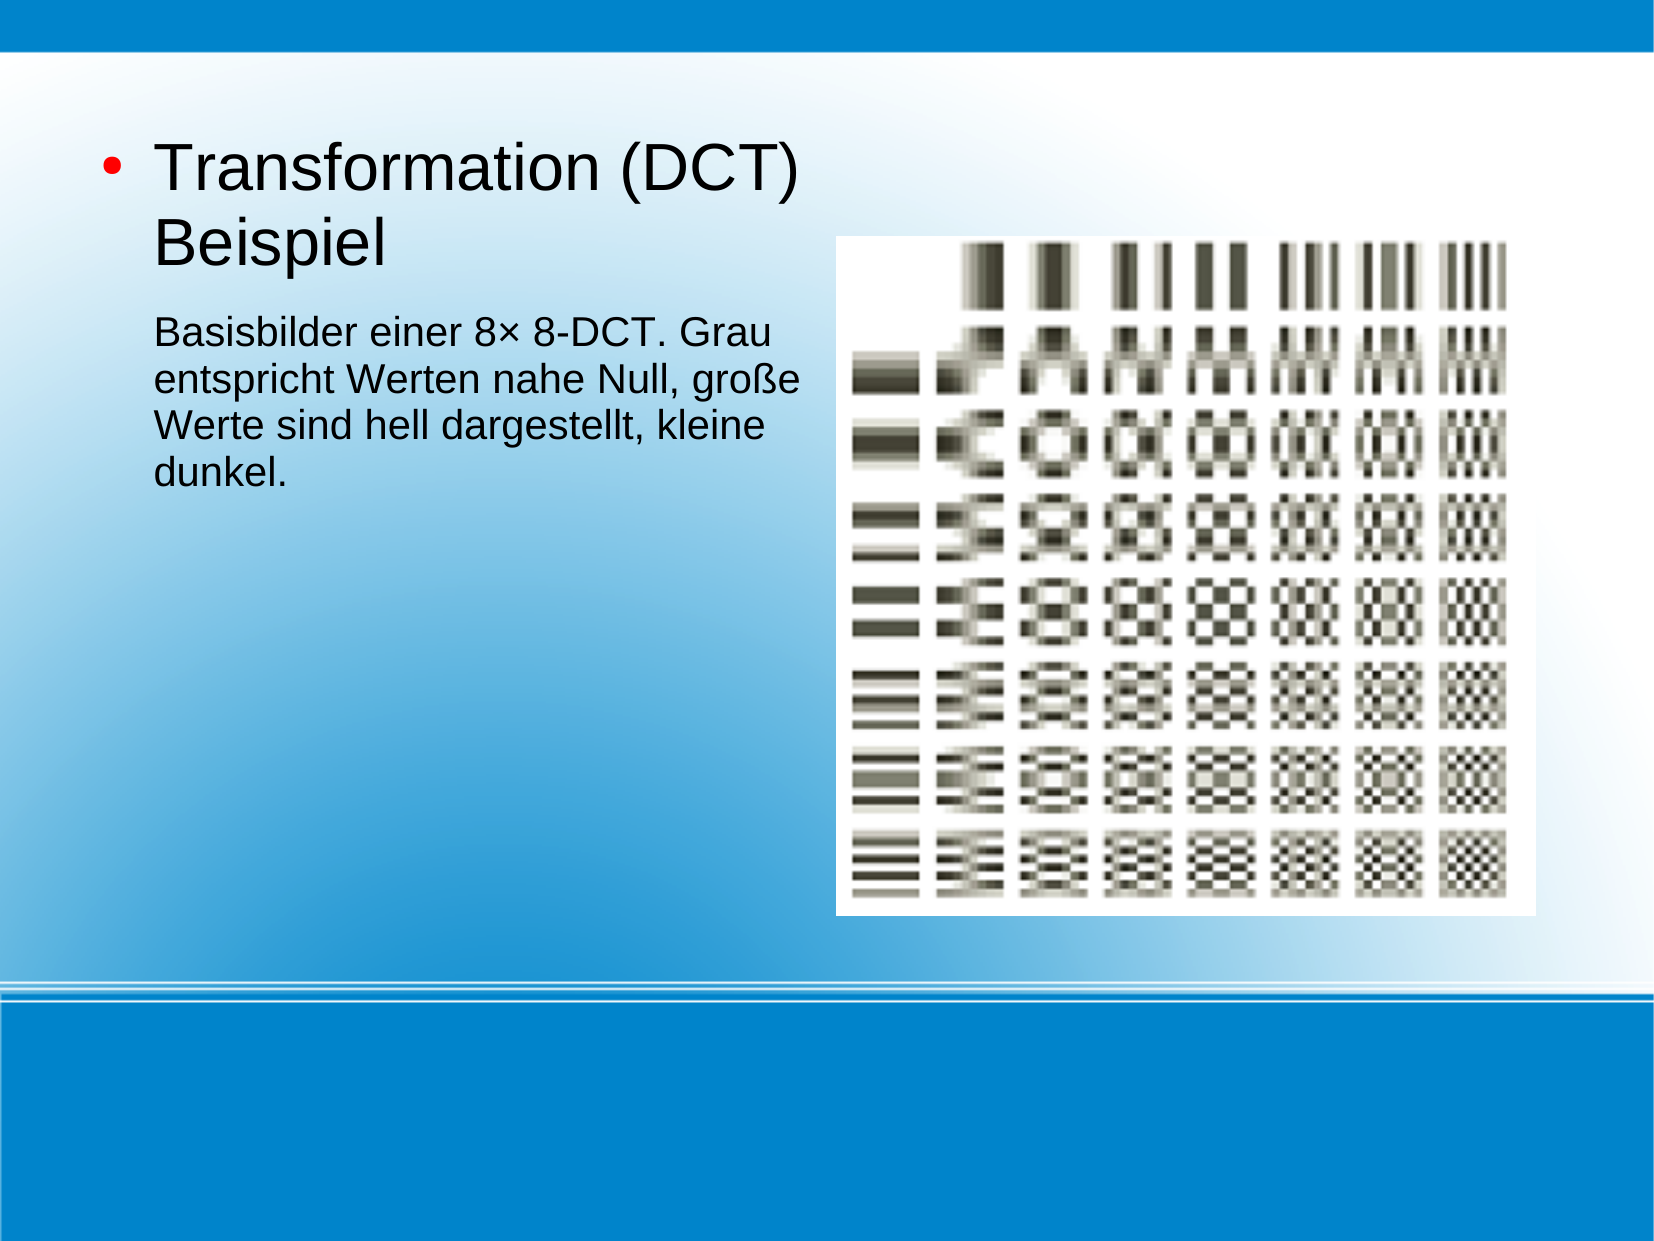

Transformation (DCT) Beispiel
Basisbilder einer 8× 8-DCT. Grau entspricht Werten nahe Null, große Werte sind hell dargestellt, kleine dunkel.
#